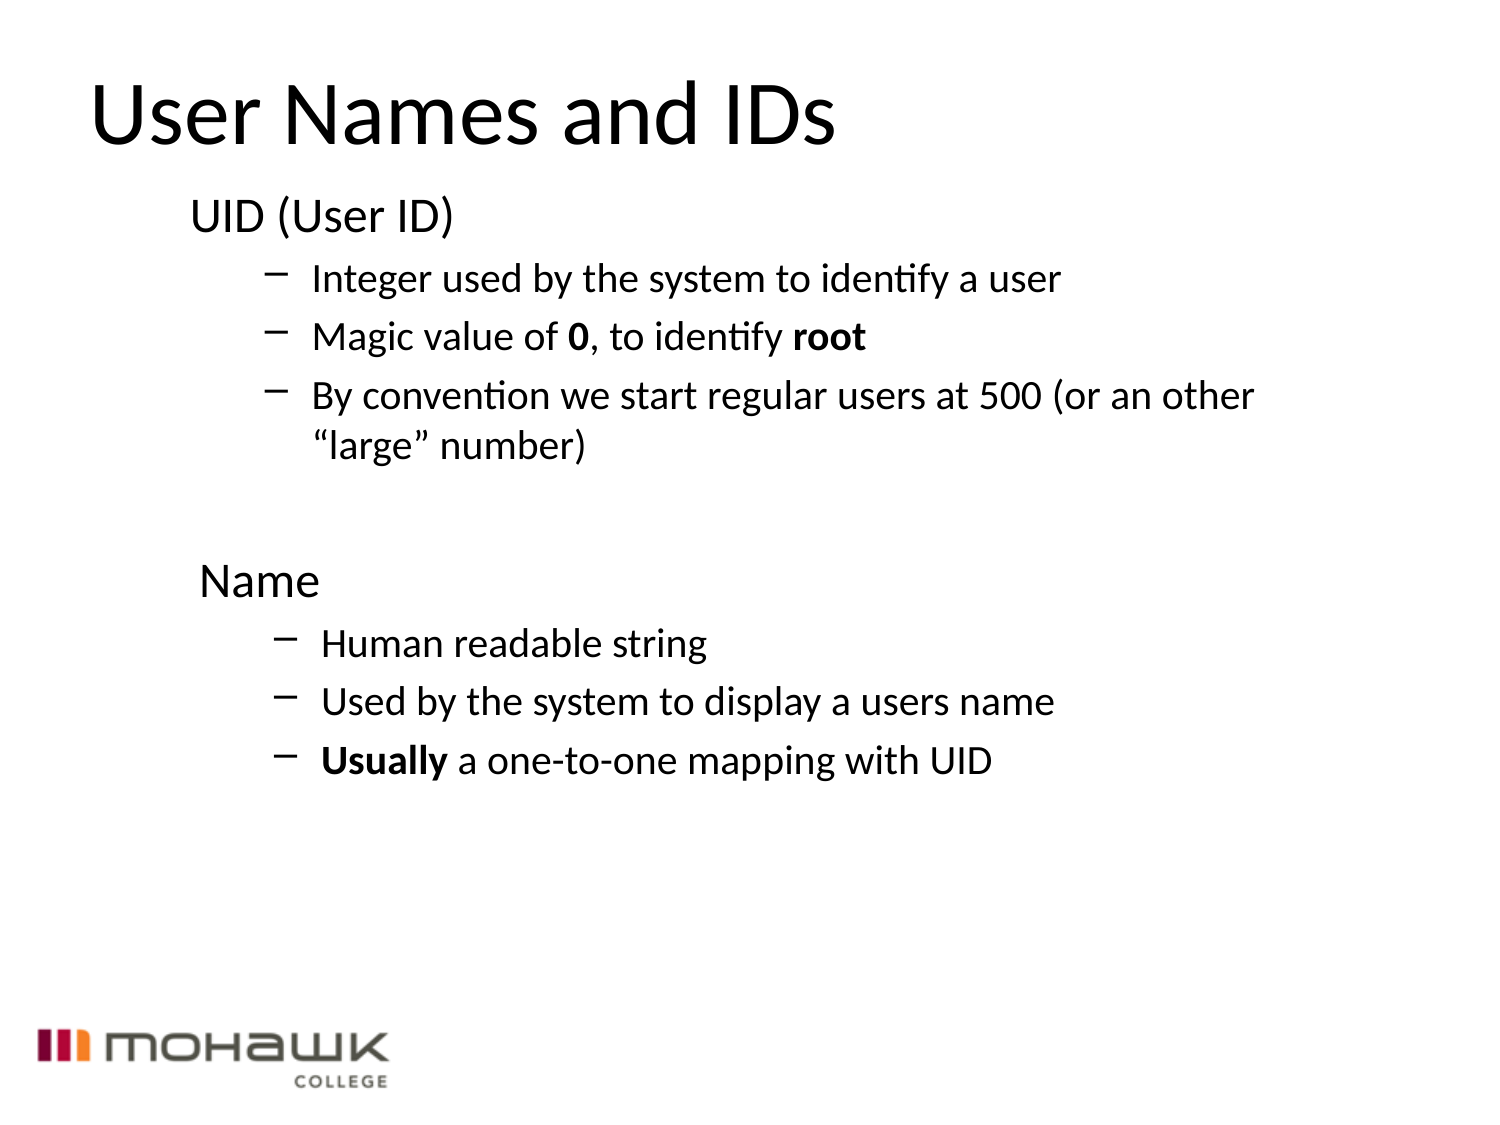

# User Names and IDs
UID (User ID)
Integer used by the system to identify a user
Magic value of 0, to identify root
By convention we start regular users at 500 (or an other “large” number)
Name
Human readable string
Used by the system to display a users name
Usually a one-to-one mapping with UID